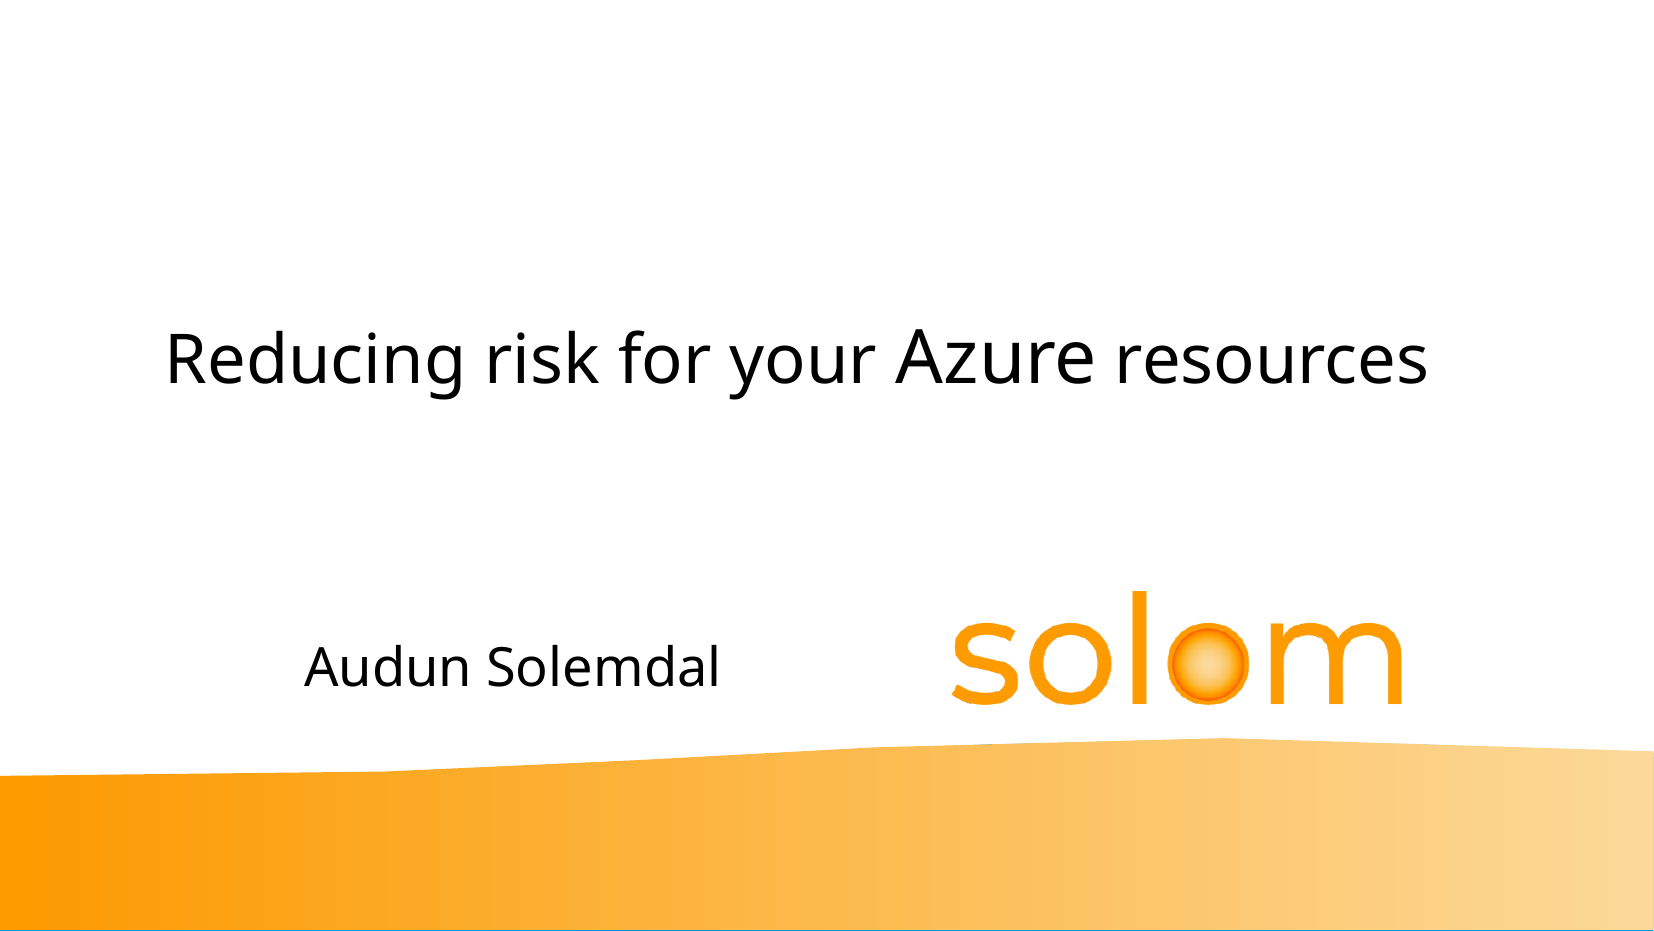

# Reducing risk for your Azure resources
Audun Solemdal